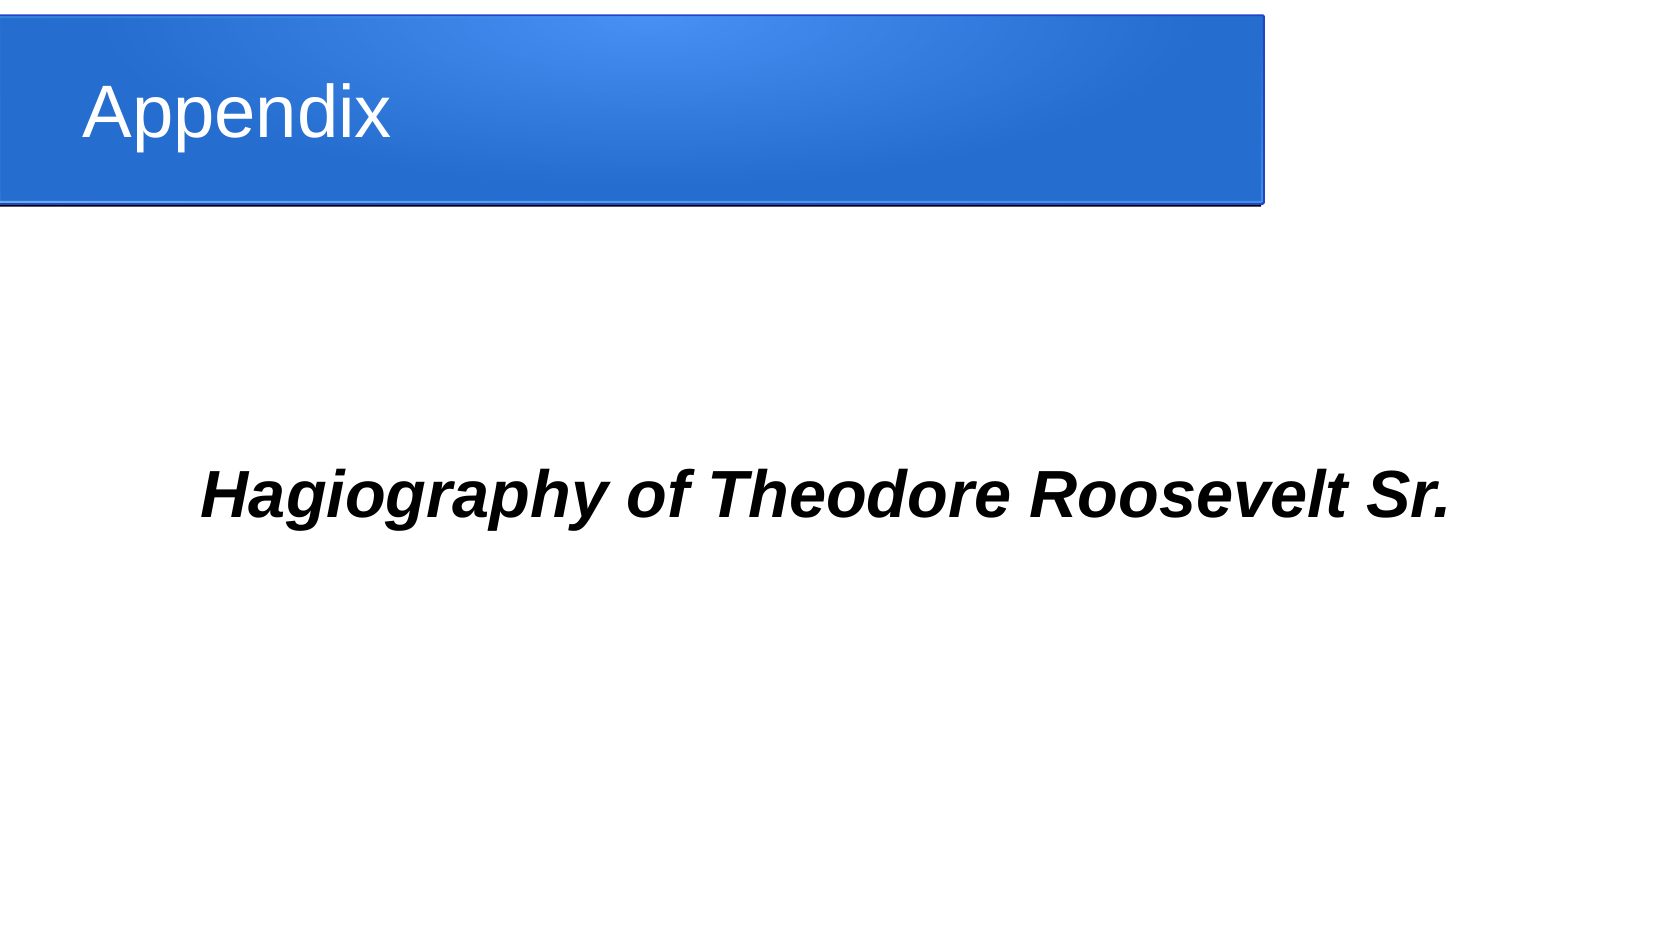

# Appendix
Hagiography of Theodore Roosevelt Sr.